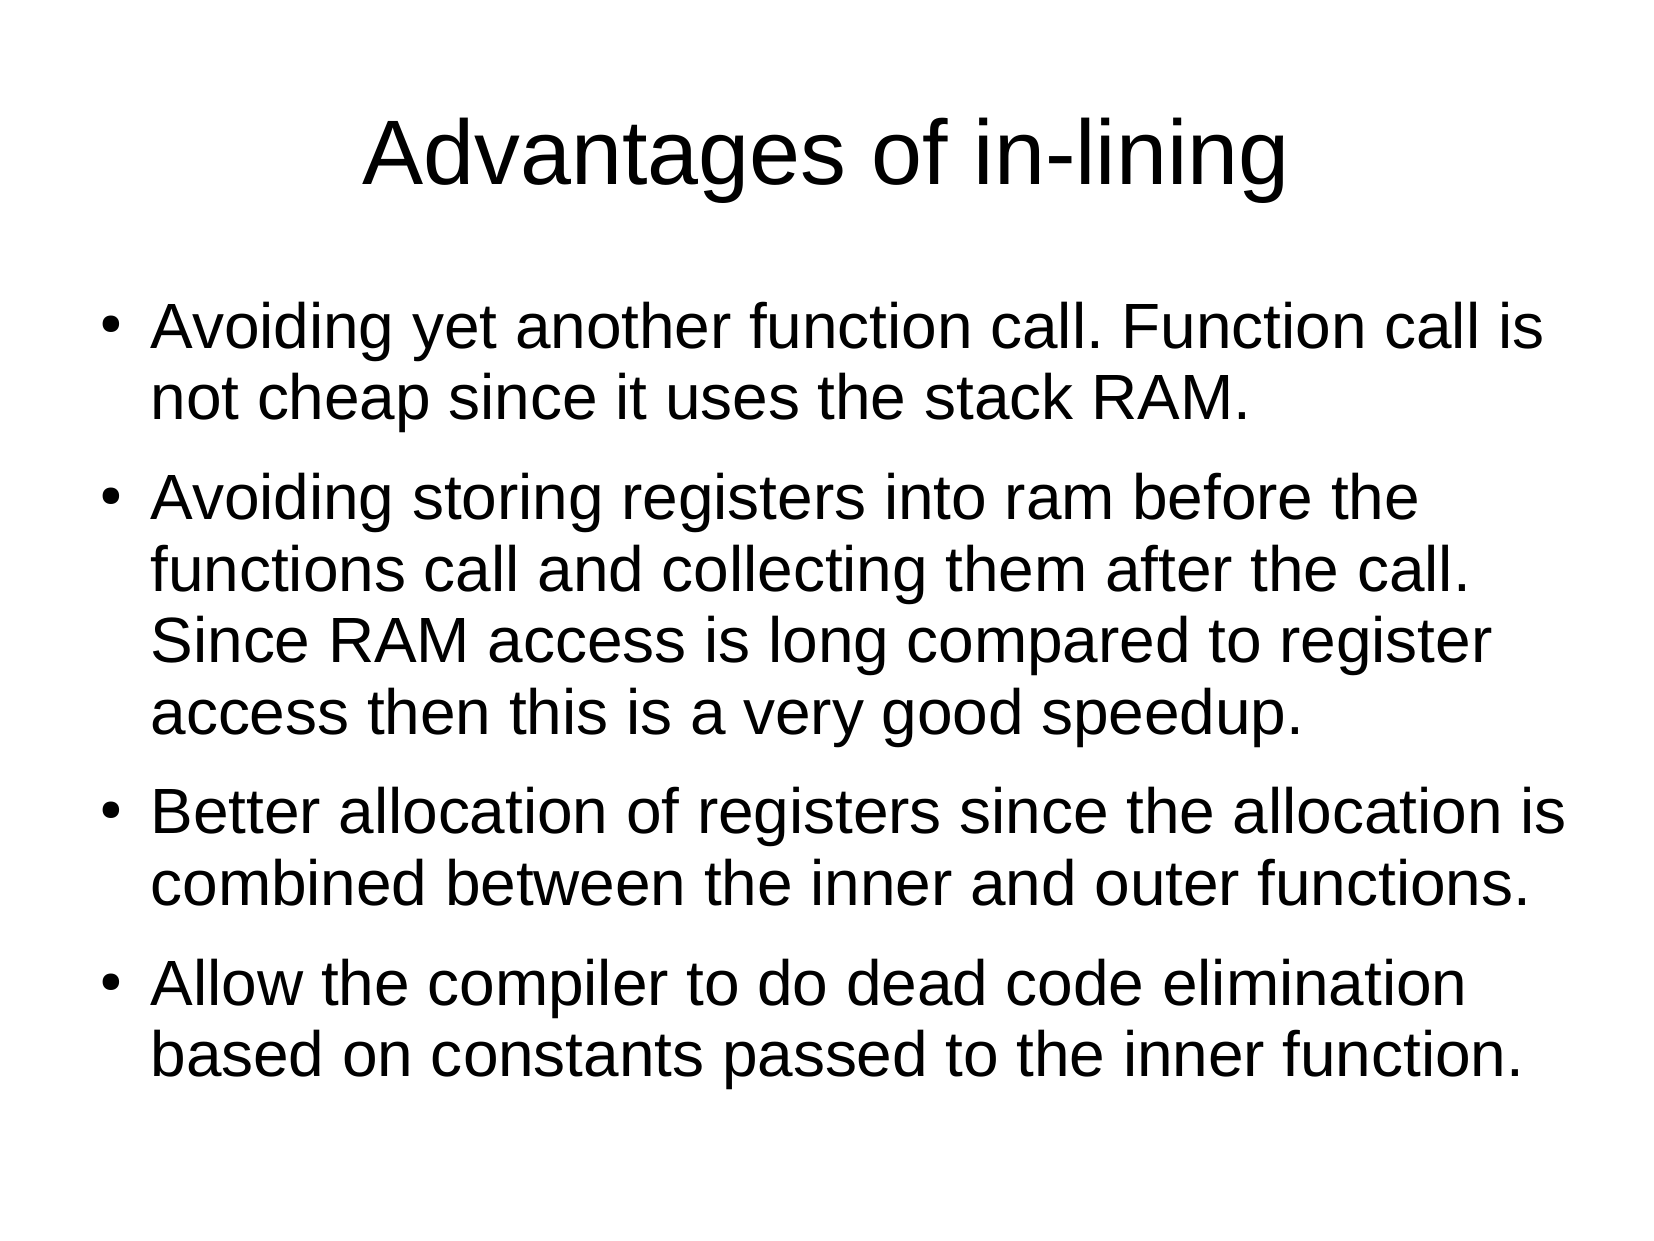

# Advantages of in-lining
Avoiding yet another function call. Function call is not cheap since it uses the stack RAM.
Avoiding storing registers into ram before the functions call and collecting them after the call. Since RAM access is long compared to register access then this is a very good speedup.
Better allocation of registers since the allocation is combined between the inner and outer functions.
Allow the compiler to do dead code elimination based on constants passed to the inner function.